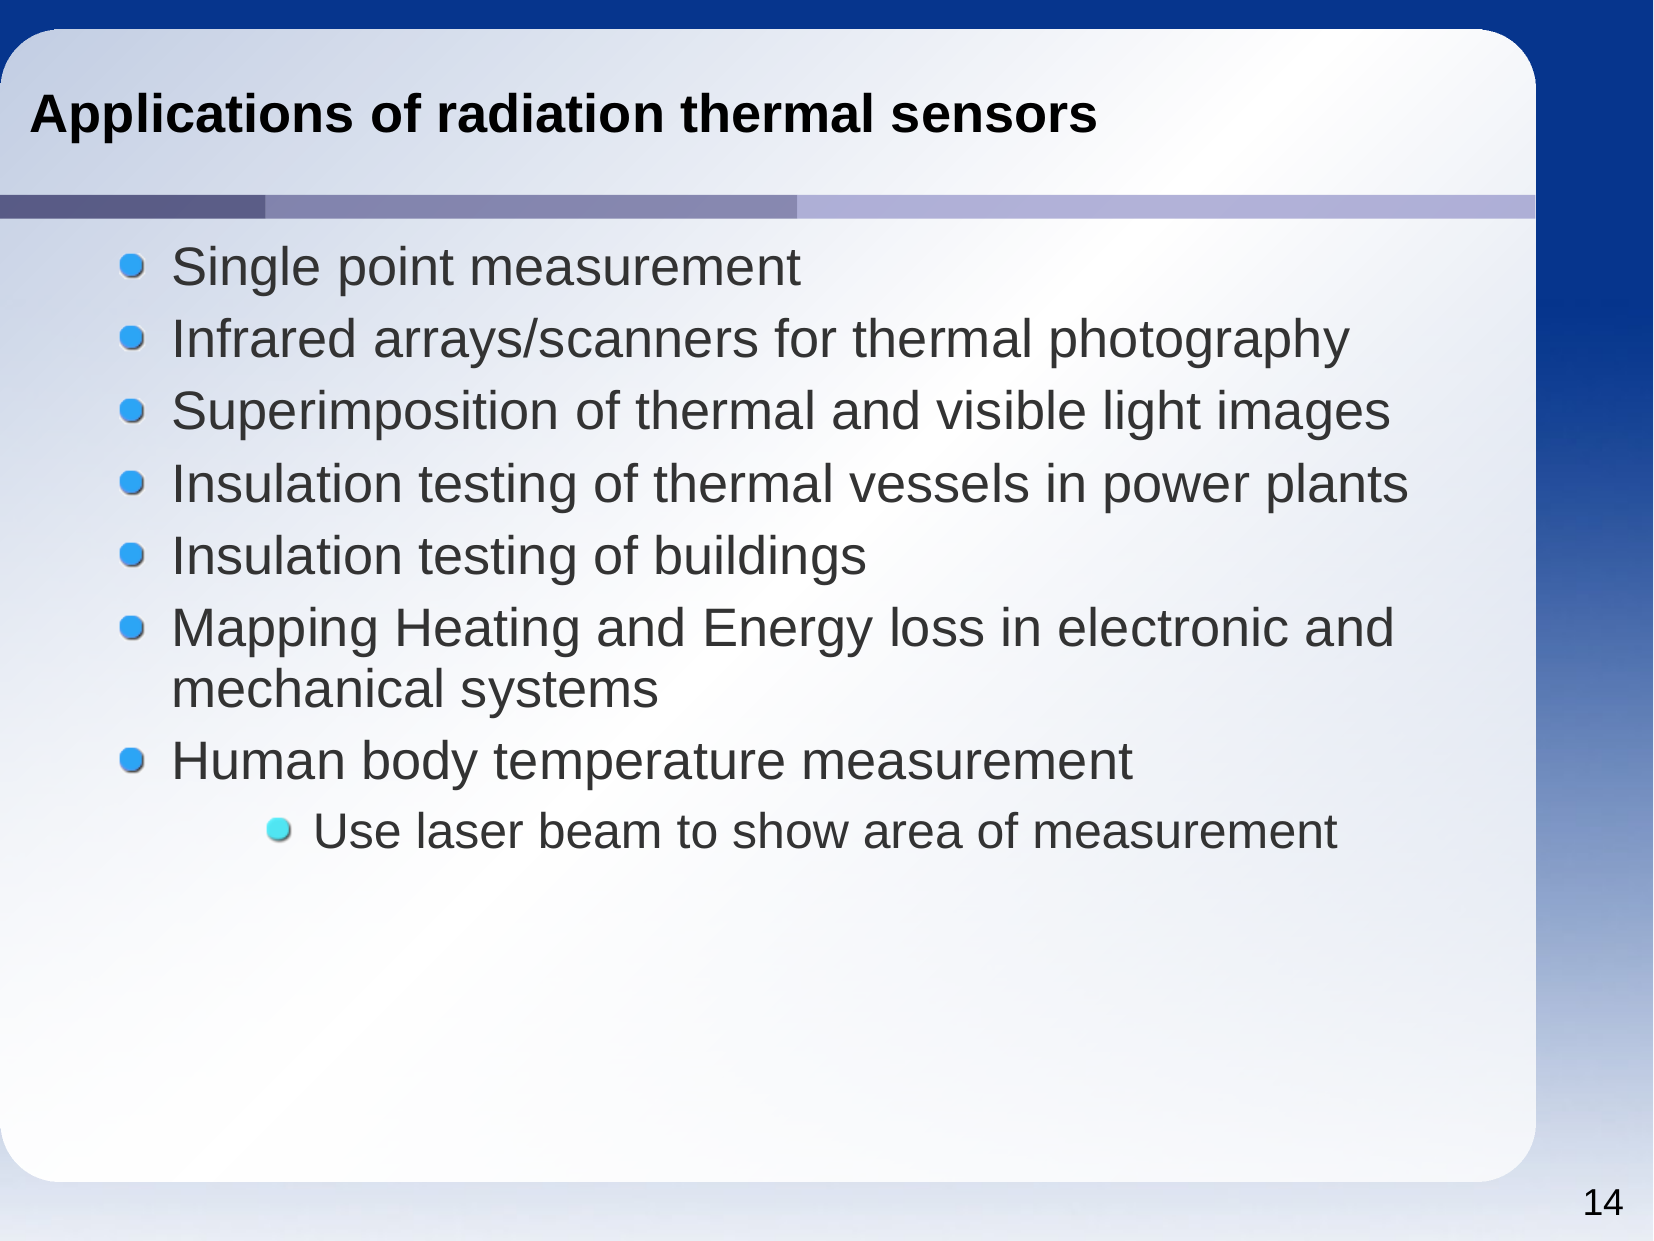

# Applications of radiation thermal sensors
Single point measurement
Infrared arrays/scanners for thermal photography
Superimposition of thermal and visible light images
Insulation testing of thermal vessels in power plants
Insulation testing of buildings
Mapping Heating and Energy loss in electronic and mechanical systems
Human body temperature measurement
Use laser beam to show area of measurement
14